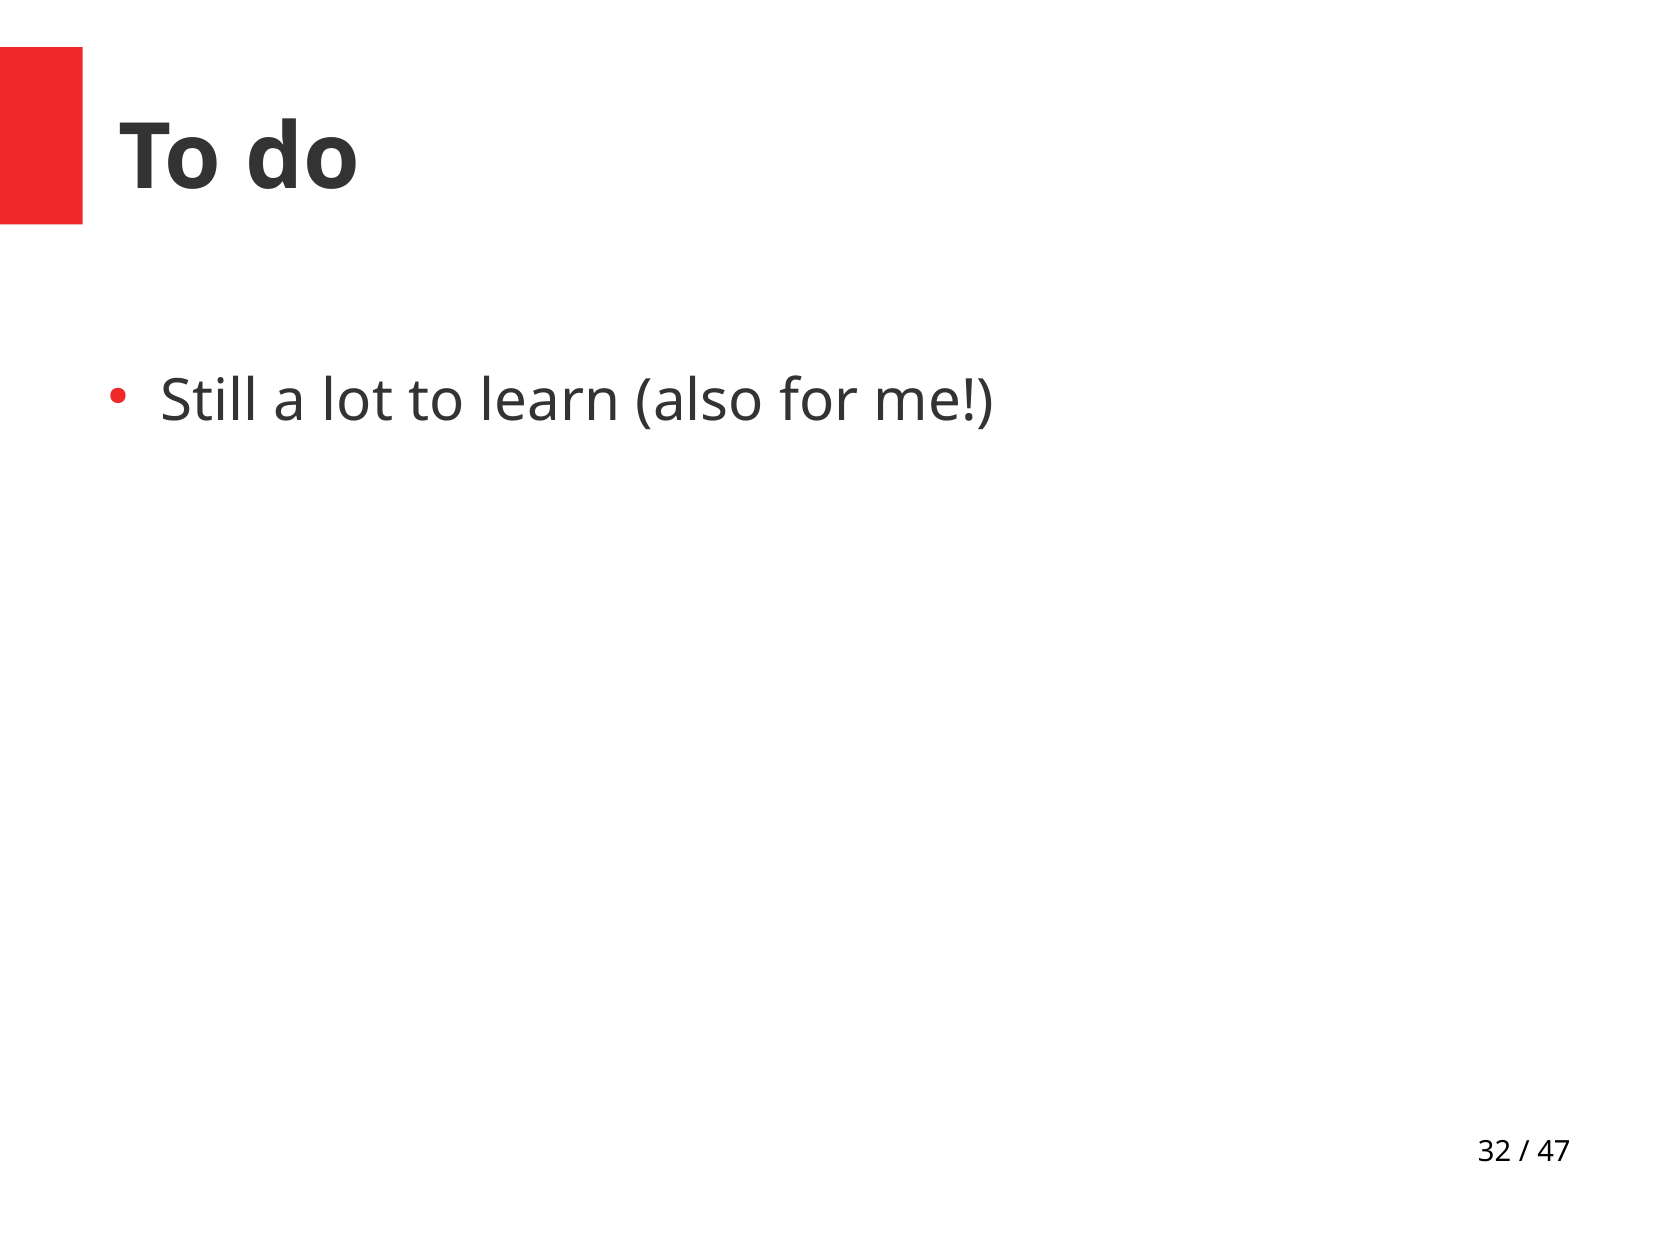

# To do
Still a lot to learn (also for me!)
32